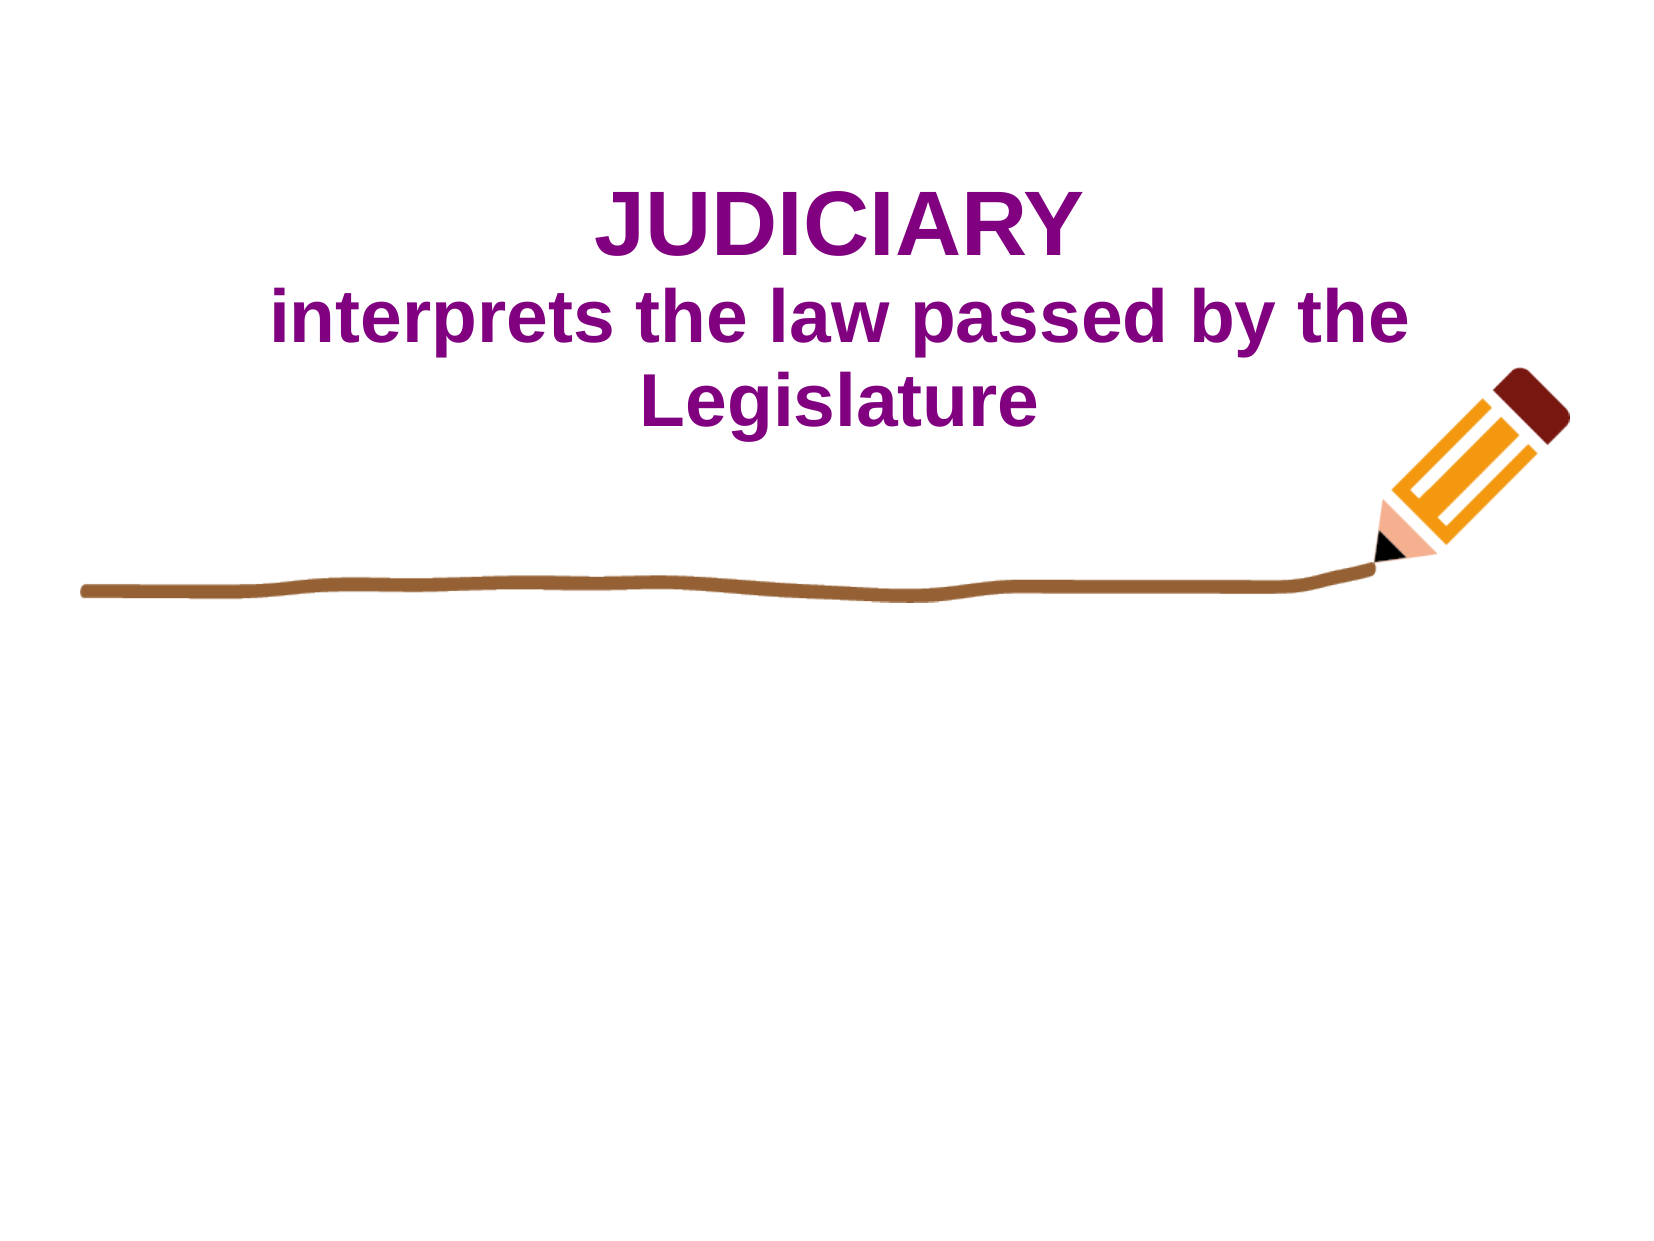

# JUDICIARY interprets the law passed by the Legislature